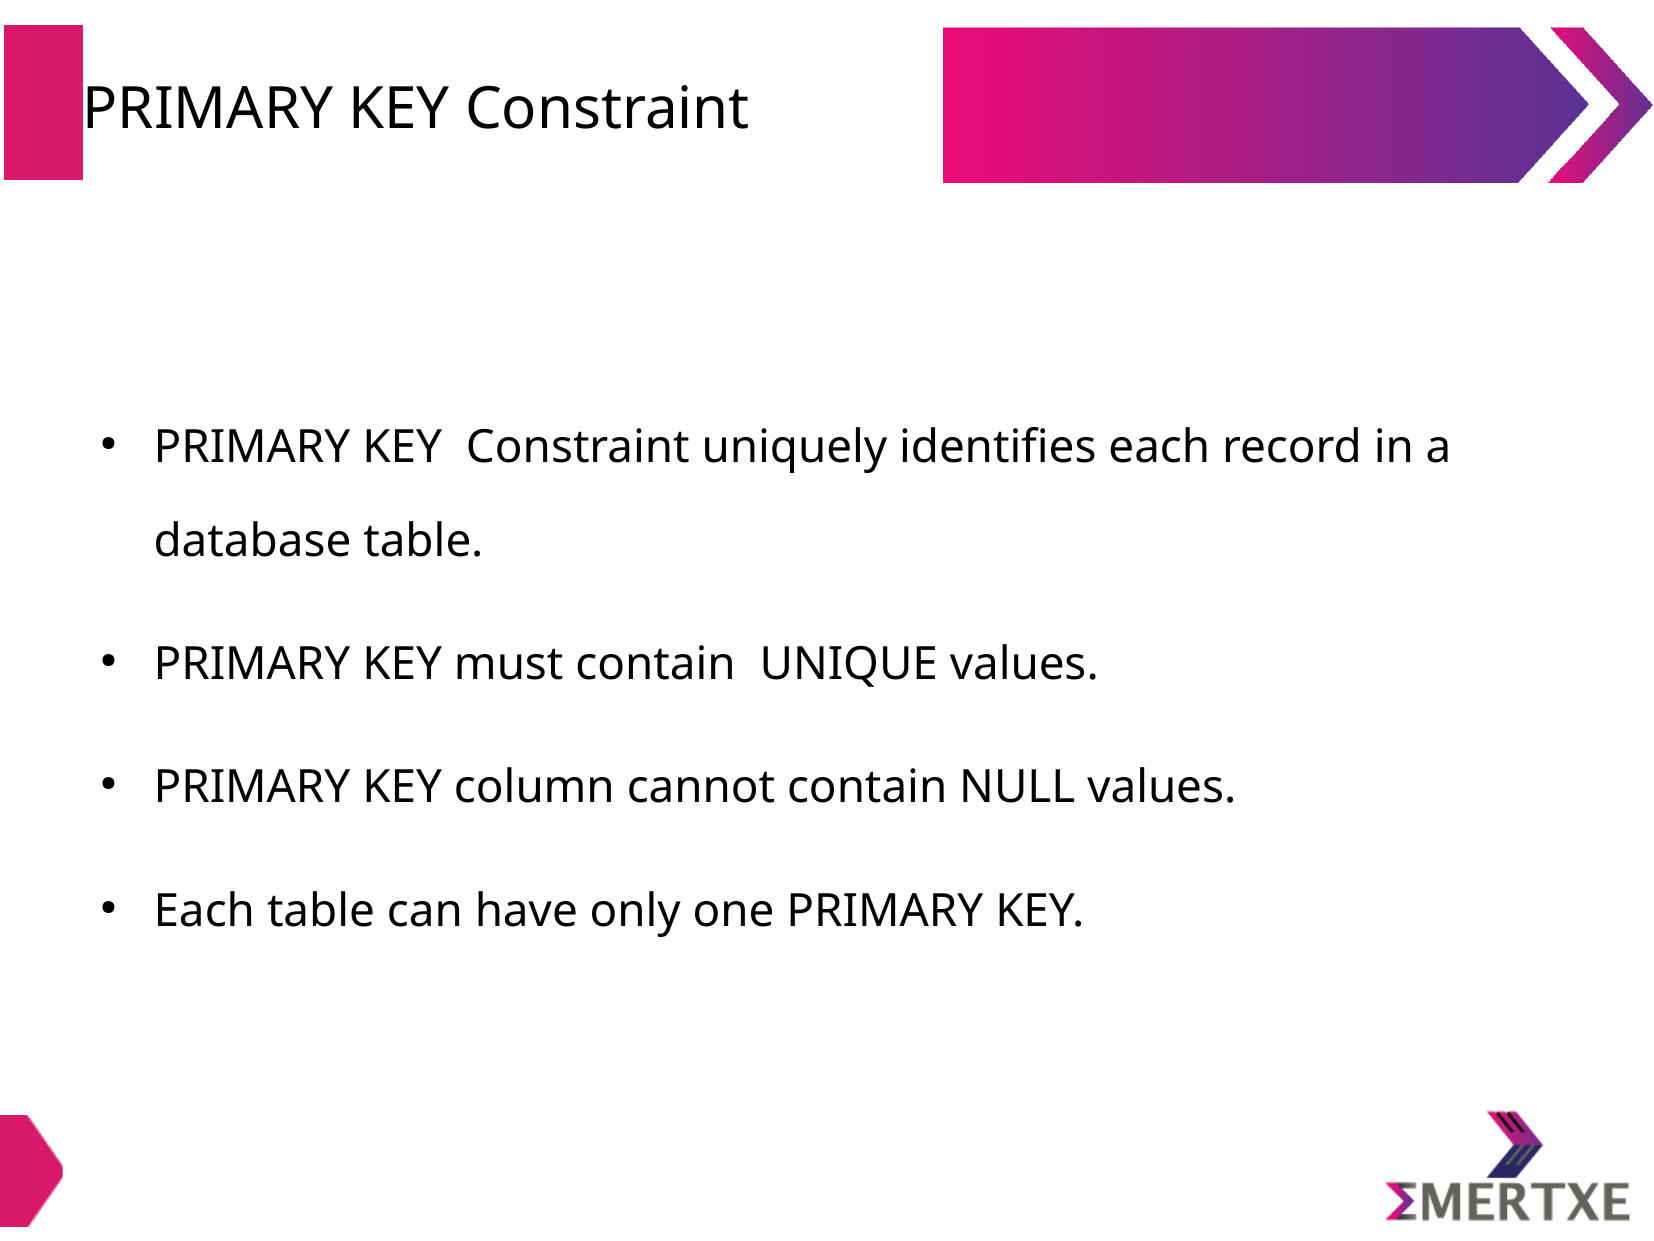

# PRIMARY KEY Constraint
PRIMARY KEY Constraint uniquely identifies each record in a database table.
PRIMARY KEY must contain UNIQUE values.
PRIMARY KEY column cannot contain NULL values.
Each table can have only one PRIMARY KEY.